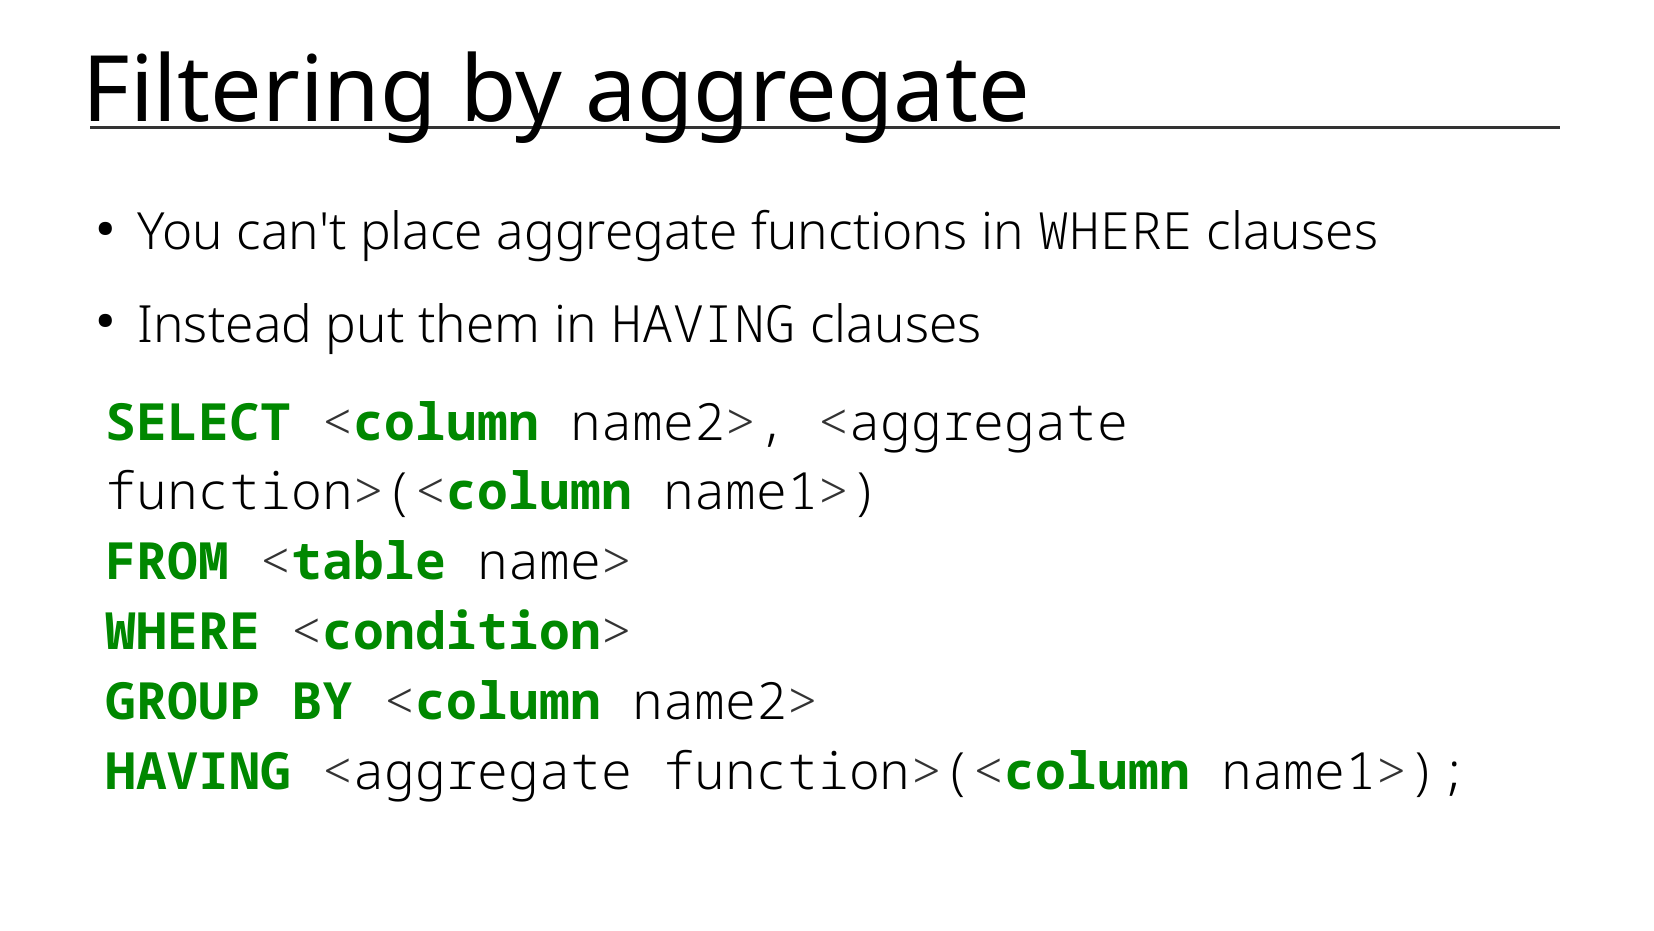

# Filtering by aggregate
You can't place aggregate functions in WHERE clauses
Instead put them in HAVING clauses
SELECT <column name2>, <aggregate function>(<column name1>)
FROM <table name>
WHERE <condition>
GROUP BY <column name2>
HAVING <aggregate function>(<column name1>);